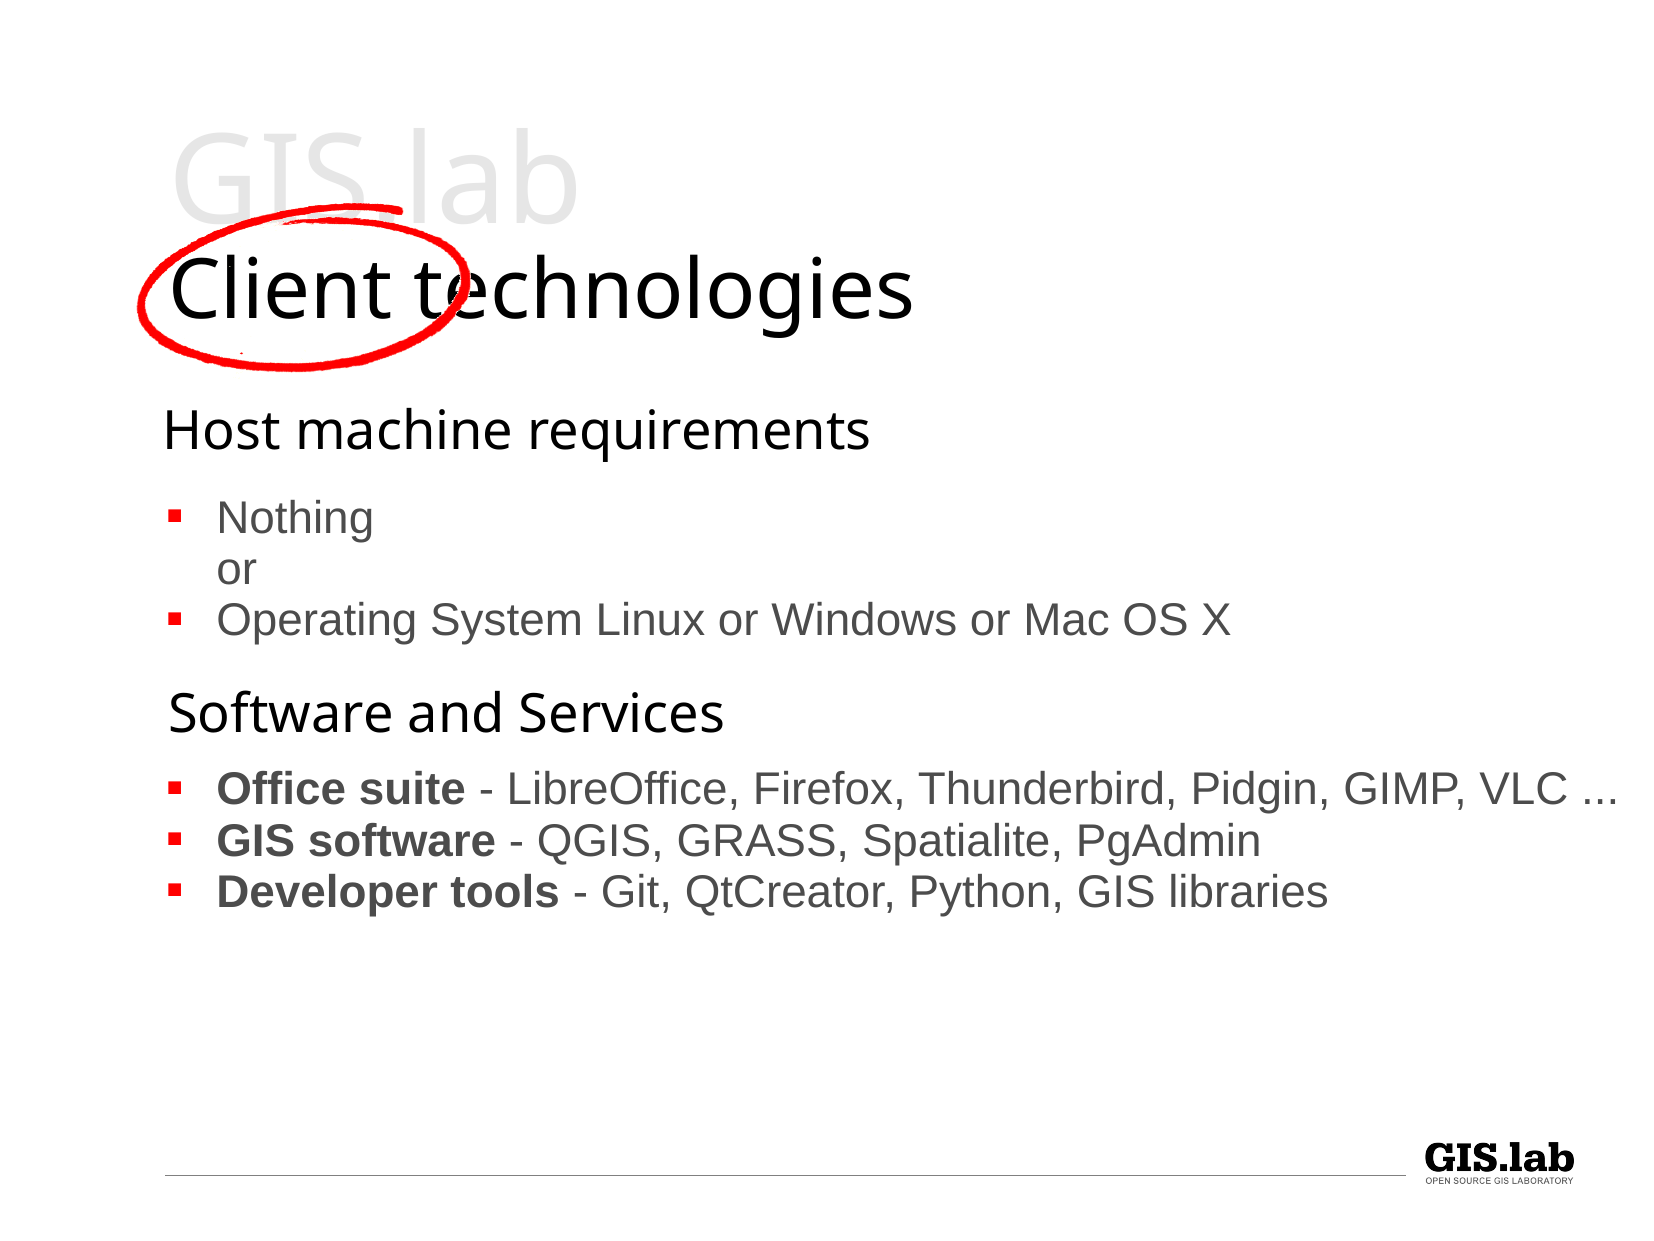

GIS.lab
Client technologies
Host machine requirements
 Nothing
 or
 Operating System Linux or Windows or Mac OS X
Software and Services
 Office suite - LibreOffice, Firefox, Thunderbird, Pidgin, GIMP, VLC ...
 GIS software - QGIS, GRASS, Spatialite, PgAdmin
 Developer tools - Git, QtCreator, Python, GIS libraries